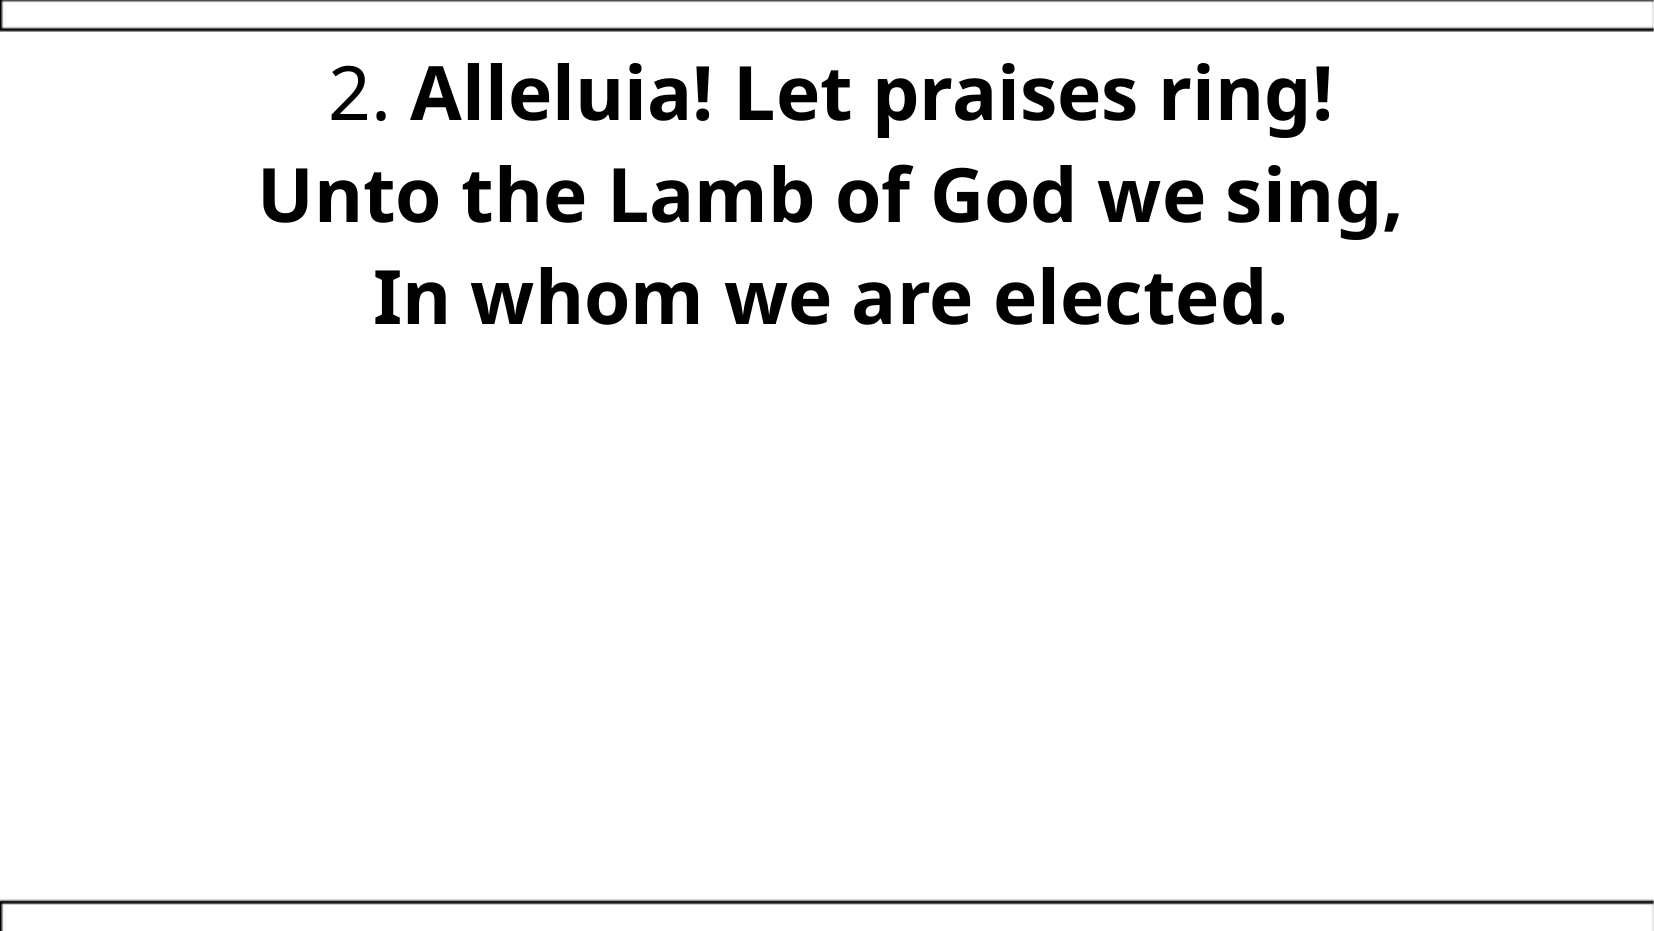

2. Alleluia! Let praises ring!
Unto the Lamb of God we sing,
In whom we are elected.